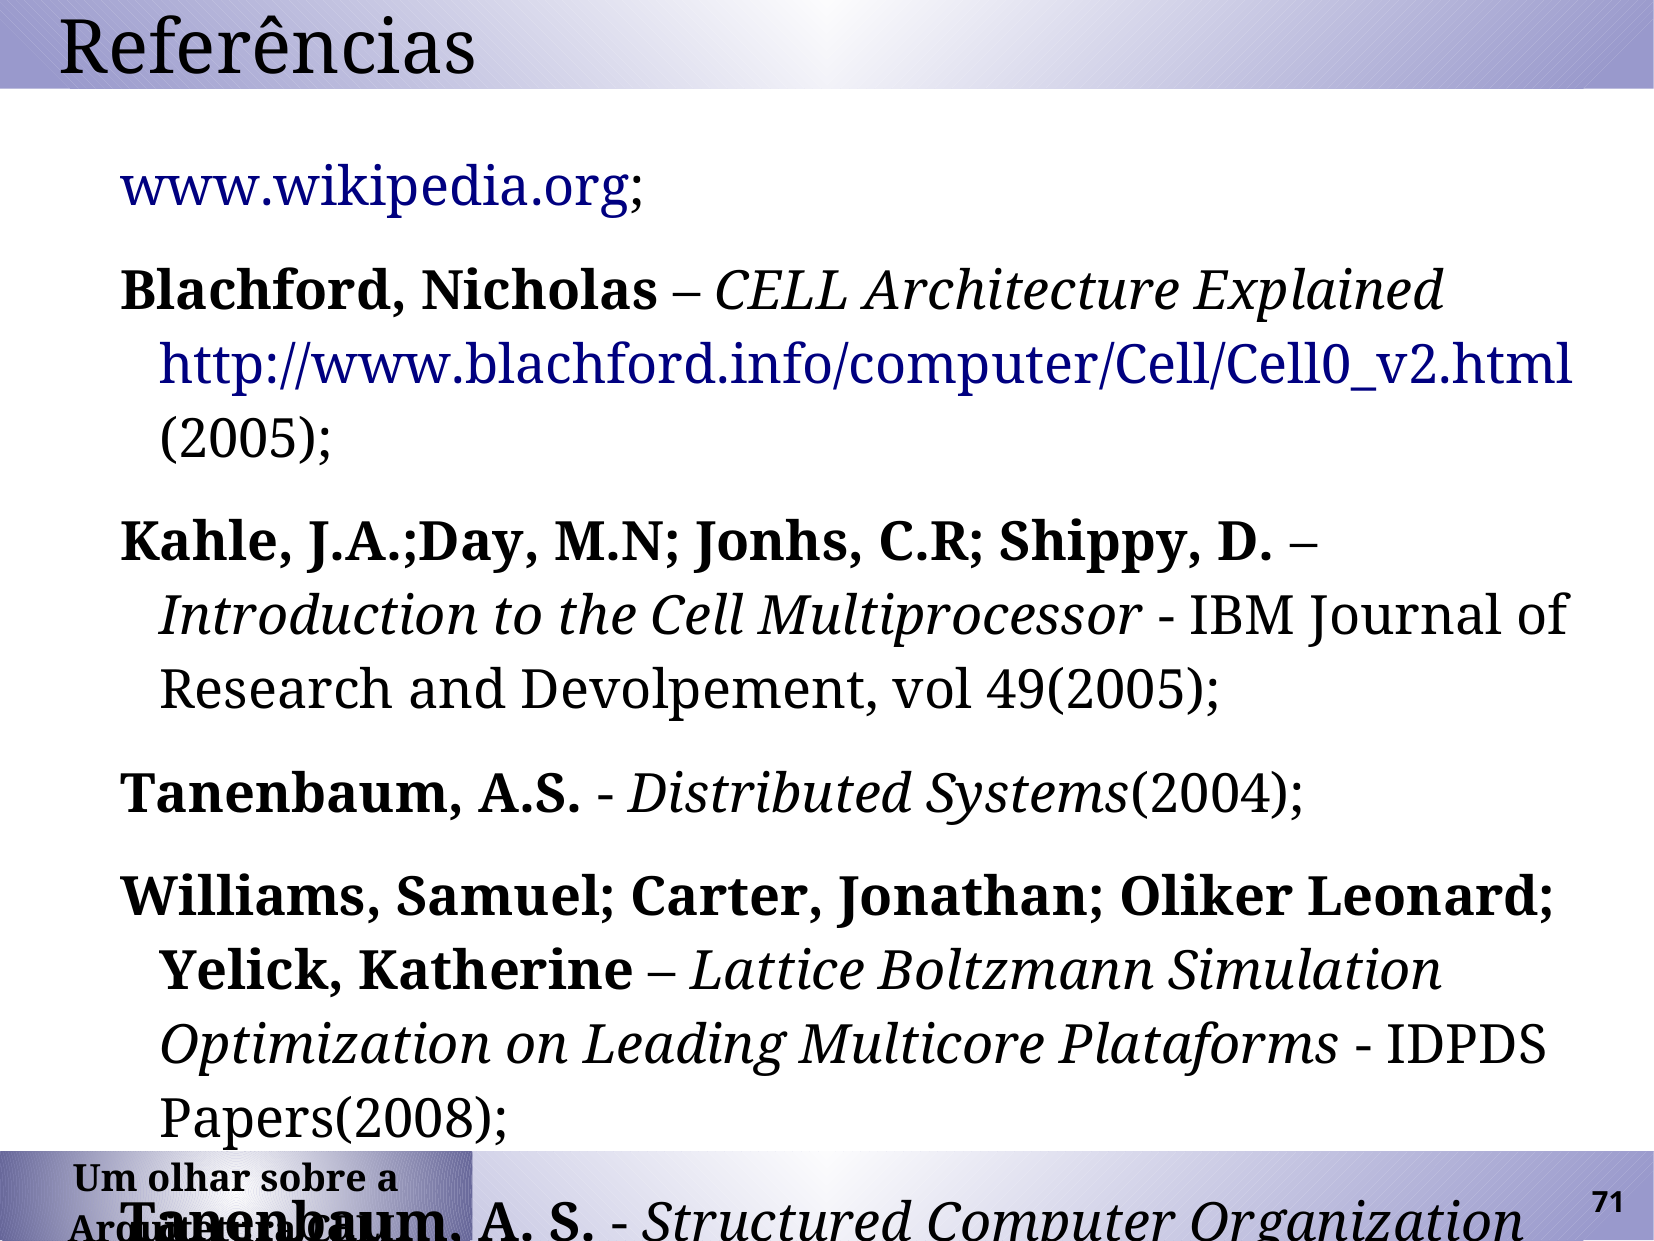

# Referências
 www.wikipedia.org;
 Blachford, Nicholas – CELL Architecture Explained http://www.blachford.info/computer/Cell/Cell0_v2.html(2005);
 Kahle, J.A.;Day, M.N; Jonhs, C.R; Shippy, D. – Introduction to the Cell Multiprocessor - IBM Journal of Research and Devolpement, vol 49(2005);
 Tanenbaum, A.S. - Distributed Systems(2004);
 Williams, Samuel; Carter, Jonathan; Oliker Leonard; Yelick, Katherine – Lattice Boltzmann Simulation Optimization on Leading Multicore Plataforms - IDPDS Papers(2008);
 Tanenbaum, A. S. - Structured Computer Organization (2002);
 Stallings, William – Computer Architecture and Organization (2002);
71